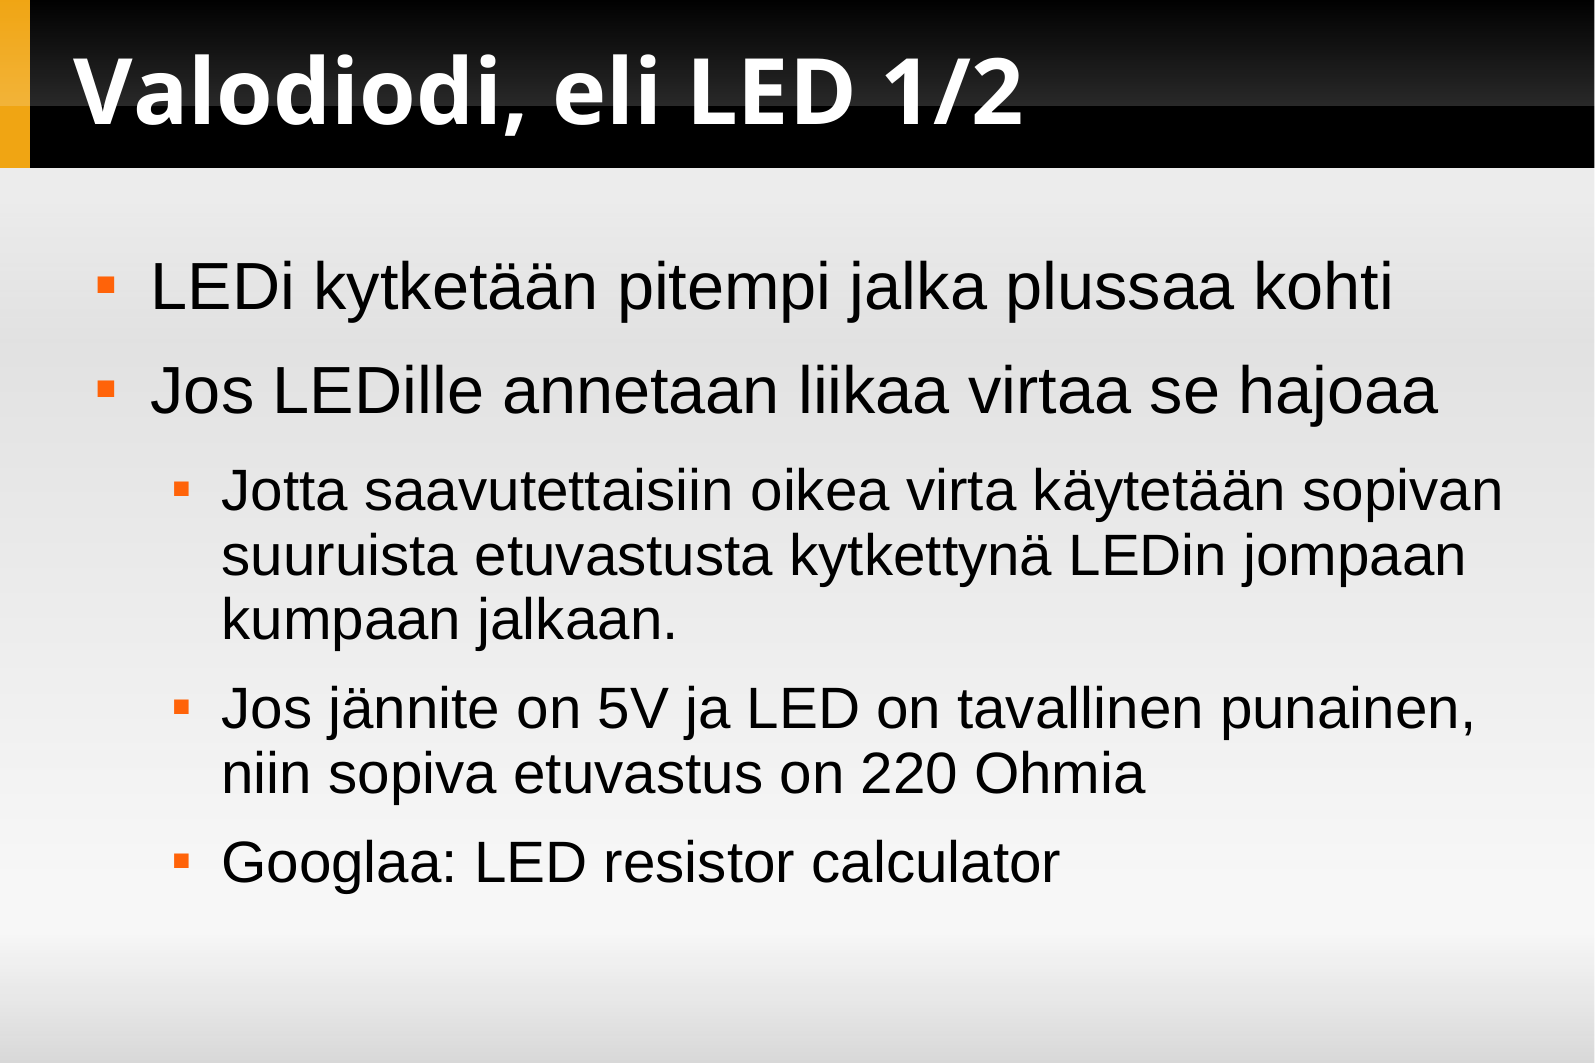

# Valodiodi, eli LED 1/2
LEDi kytketään pitempi jalka plussaa kohti
Jos LEDille annetaan liikaa virtaa se hajoaa
Jotta saavutettaisiin oikea virta käytetään sopivan suuruista etuvastusta kytkettynä LEDin jompaan kumpaan jalkaan.
Jos jännite on 5V ja LED on tavallinen punainen, niin sopiva etuvastus on 220 Ohmia
Googlaa: LED resistor calculator